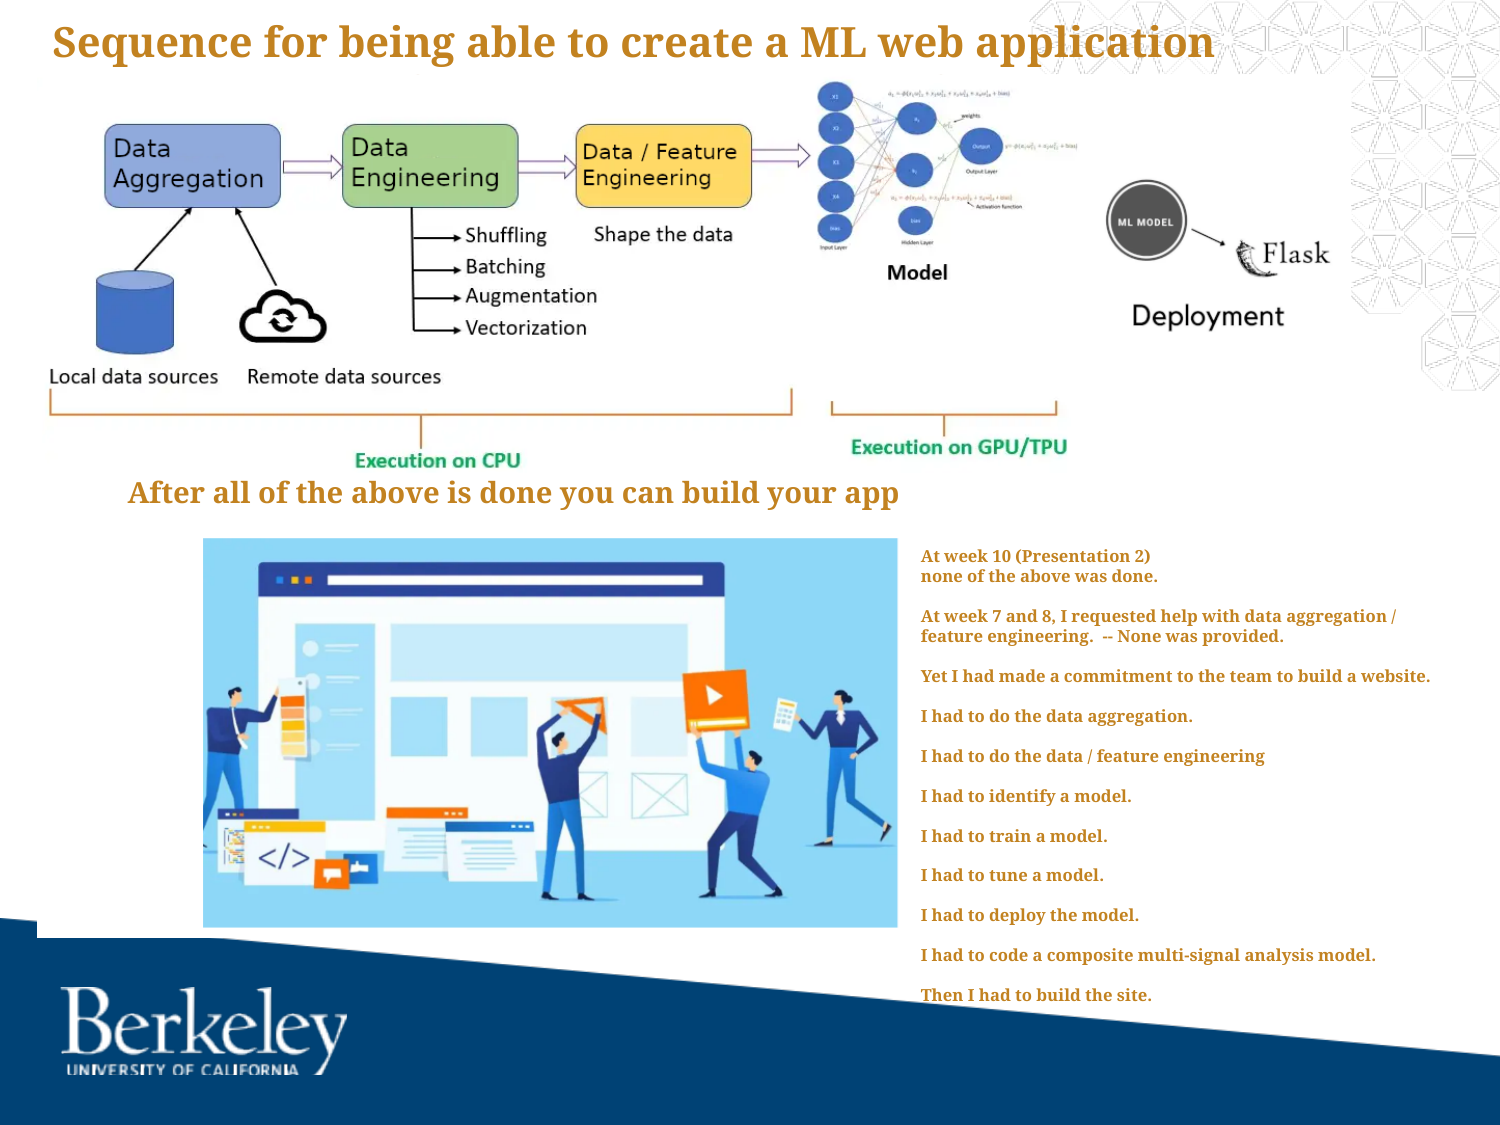

Sequence for being able to create a ML web application
# After all of the above is done you can build your app
At week 10 (Presentation 2)
none of the above was done.
At week 7 and 8, I requested help with data aggregation / feature engineering. -- None was provided.
Yet I had made a commitment to the team to build a website.
I had to do the data aggregation.
I had to do the data / feature engineering
I had to identify a model.
I had to train a model.
I had to tune a model.
I had to deploy the model.
I had to code a composite multi-signal analysis model.
Then I had to build the site.